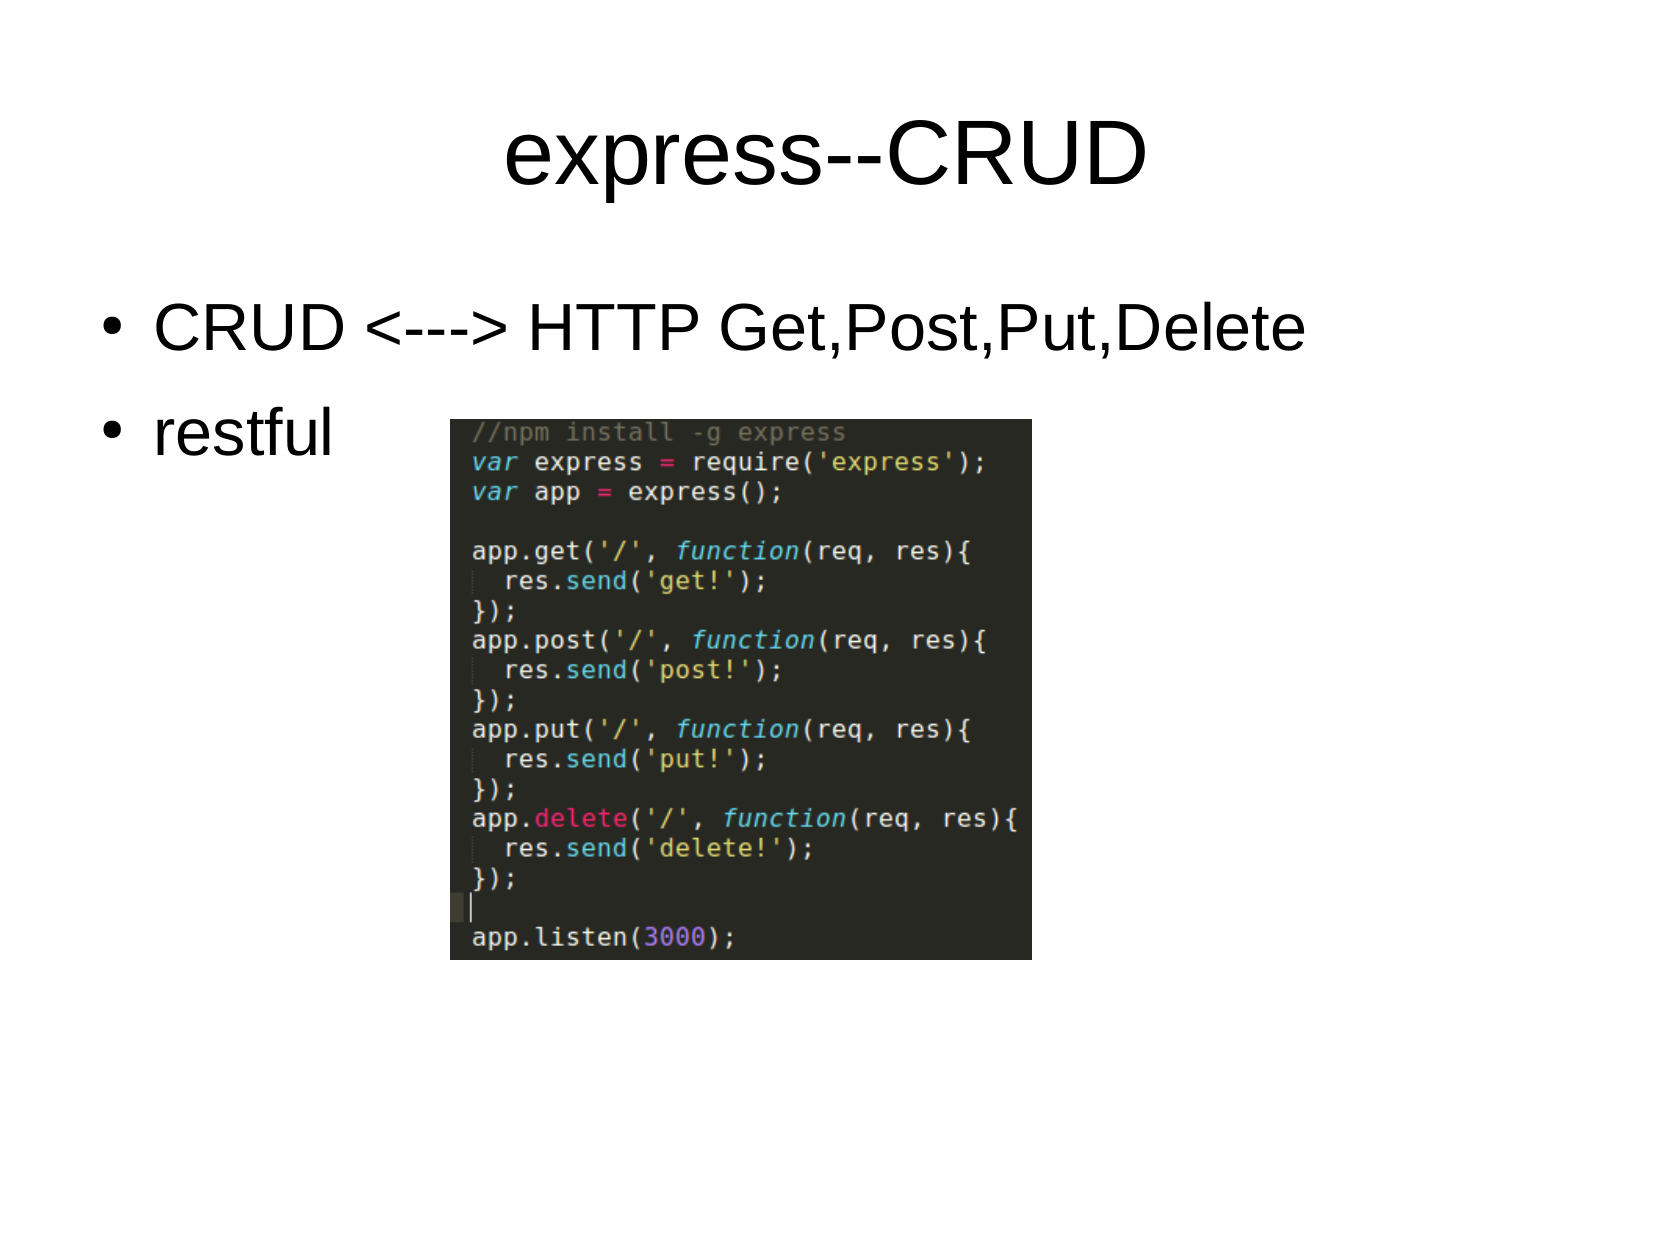

# express--CRUD
CRUD <---> HTTP Get,Post,Put,Delete
restful